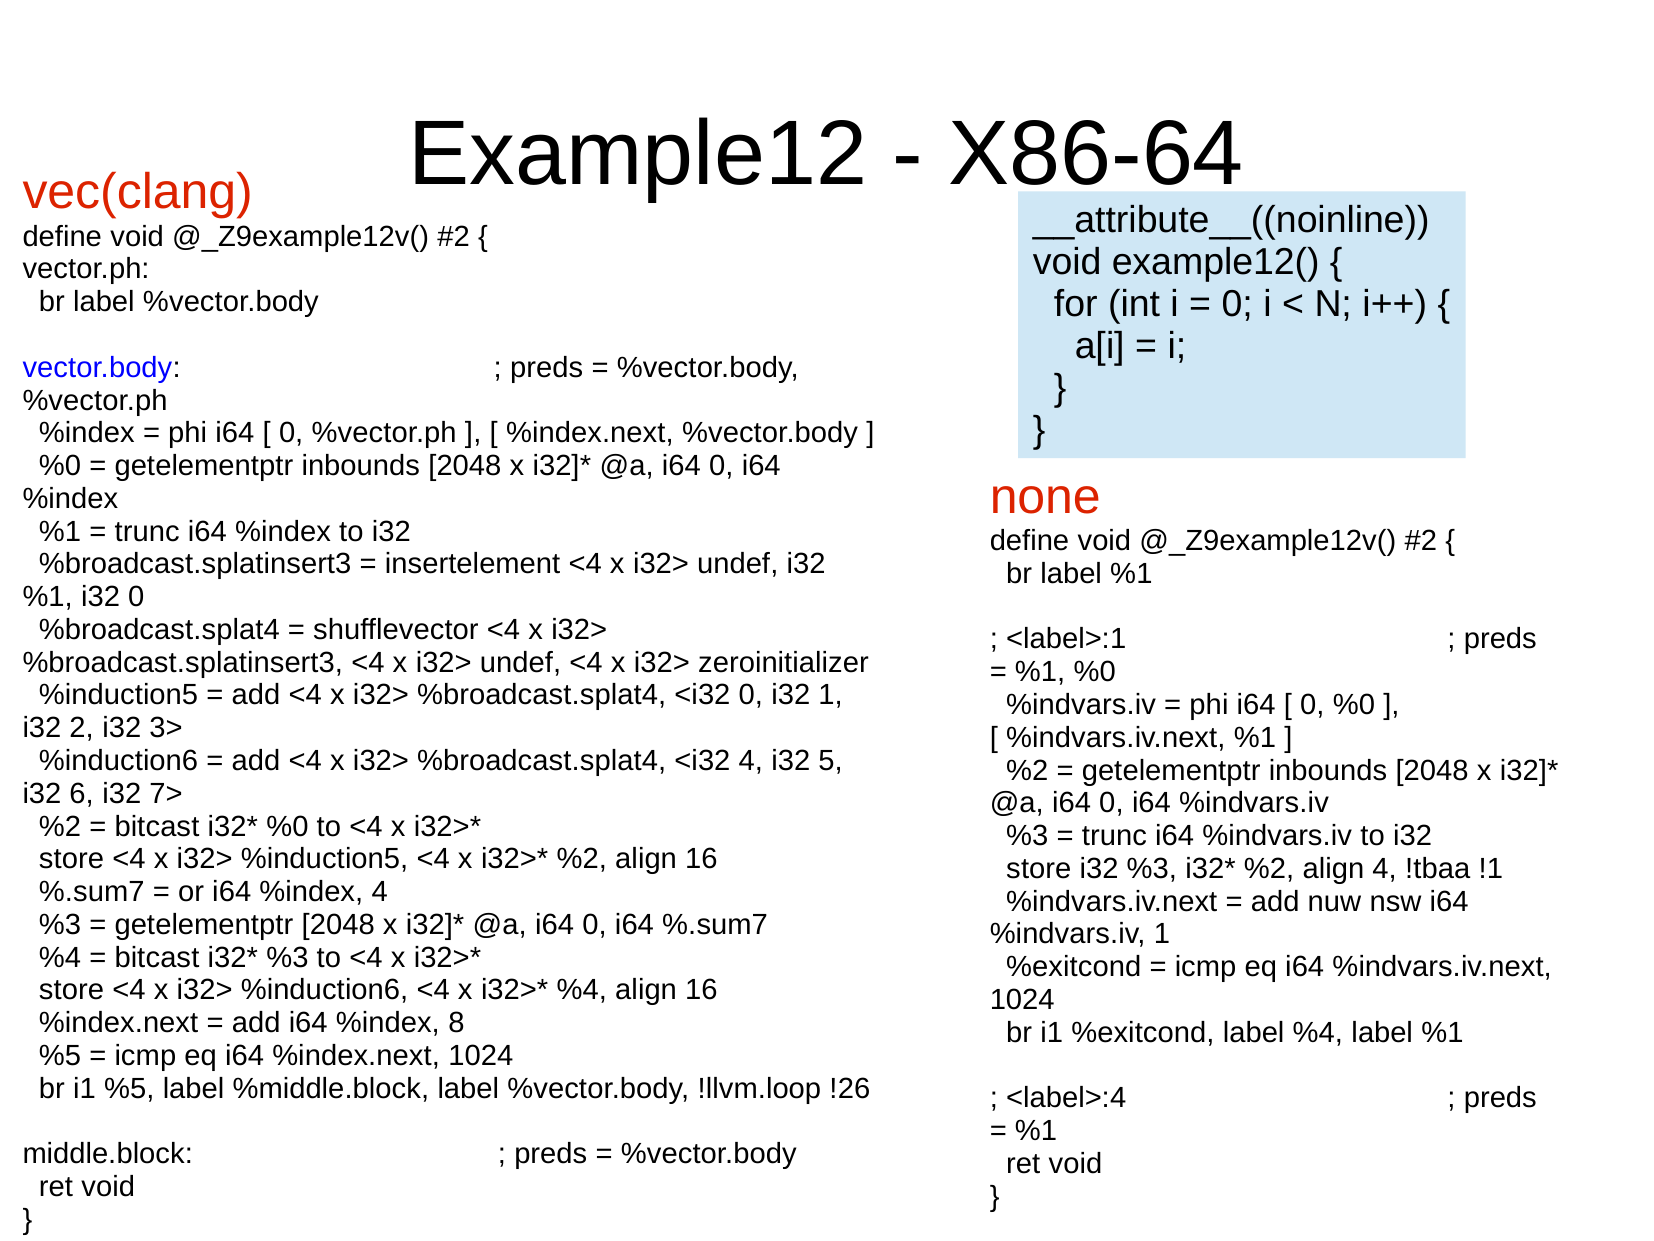

# Example12 - X86-64
vec(clang)
define void @_Z9example12v() #2 {
vector.ph:
 br label %vector.body
vector.body: ; preds = %vector.body, %vector.ph
 %index = phi i64 [ 0, %vector.ph ], [ %index.next, %vector.body ]
 %0 = getelementptr inbounds [2048 x i32]* @a, i64 0, i64 %index
 %1 = trunc i64 %index to i32
 %broadcast.splatinsert3 = insertelement <4 x i32> undef, i32 %1, i32 0
 %broadcast.splat4 = shufflevector <4 x i32> %broadcast.splatinsert3, <4 x i32> undef, <4 x i32> zeroinitializer
 %induction5 = add <4 x i32> %broadcast.splat4, <i32 0, i32 1, i32 2, i32 3>
 %induction6 = add <4 x i32> %broadcast.splat4, <i32 4, i32 5, i32 6, i32 7>
 %2 = bitcast i32* %0 to <4 x i32>*
 store <4 x i32> %induction5, <4 x i32>* %2, align 16
 %.sum7 = or i64 %index, 4
 %3 = getelementptr [2048 x i32]* @a, i64 0, i64 %.sum7
 %4 = bitcast i32* %3 to <4 x i32>*
 store <4 x i32> %induction6, <4 x i32>* %4, align 16
 %index.next = add i64 %index, 8
 %5 = icmp eq i64 %index.next, 1024
 br i1 %5, label %middle.block, label %vector.body, !llvm.loop !26
middle.block: ; preds = %vector.body
 ret void
}
__attribute__((noinline))
void example12() {
 for (int i = 0; i < N; i++) {
 a[i] = i;
 }
}
none
define void @_Z9example12v() #2 {
 br label %1
; <label>:1 ; preds = %1, %0
 %indvars.iv = phi i64 [ 0, %0 ], [ %indvars.iv.next, %1 ]
 %2 = getelementptr inbounds [2048 x i32]* @a, i64 0, i64 %indvars.iv
 %3 = trunc i64 %indvars.iv to i32
 store i32 %3, i32* %2, align 4, !tbaa !1
 %indvars.iv.next = add nuw nsw i64 %indvars.iv, 1
 %exitcond = icmp eq i64 %indvars.iv.next, 1024
 br i1 %exitcond, label %4, label %1
; <label>:4 ; preds = %1
 ret void
}